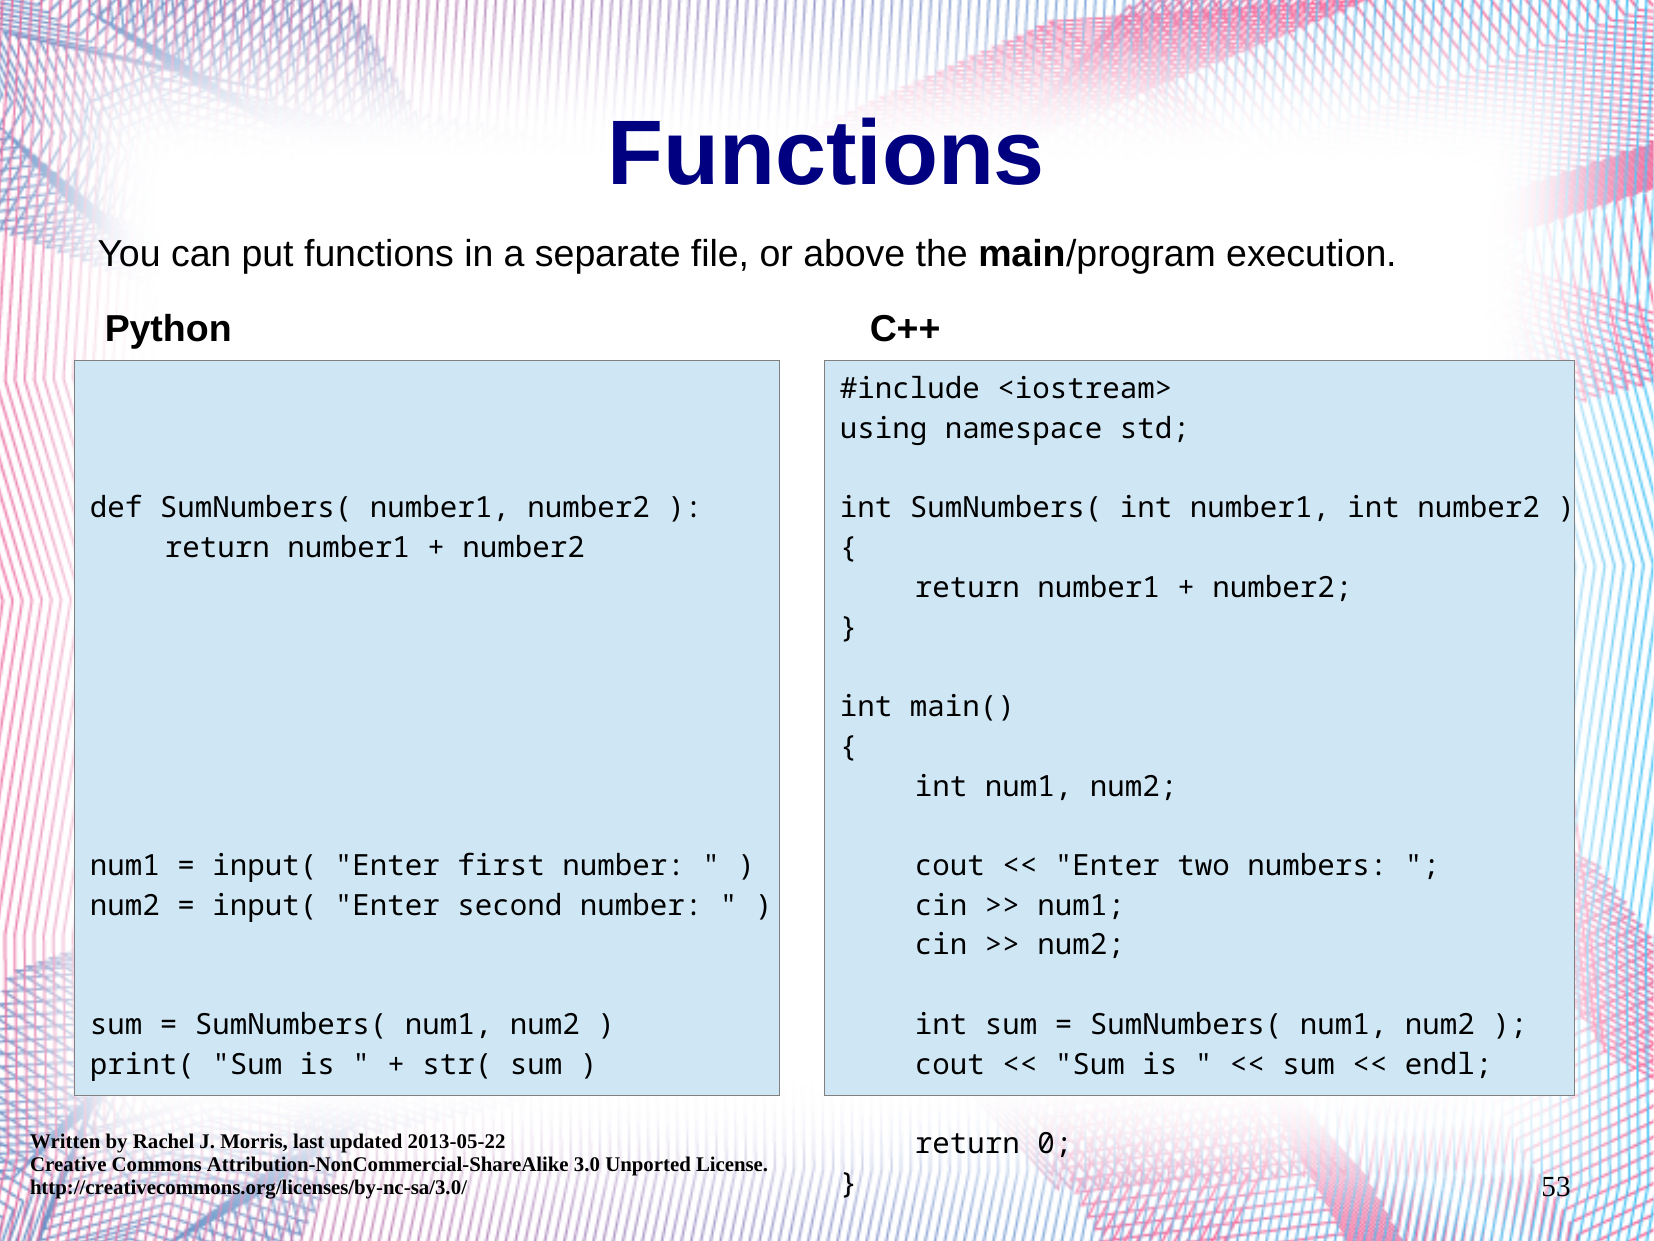

# Functions
You can put functions in a separate file, or above the main/program execution.
Python
C++
def SumNumbers( number1, number2 ):
	return number1 + number2
num1 = input( "Enter first number: " )
num2 = input( "Enter second number: " )
sum = SumNumbers( num1, num2 )
print( "Sum is " + str( sum )
#include <iostream>
using namespace std;
int SumNumbers( int number1, int number2 )
{
	return number1 + number2;
}
int main()
{
	int num1, num2;
	cout << "Enter two numbers: ";
	cin >> num1;
	cin >> num2;
	int sum = SumNumbers( num1, num2 );
	cout << "Sum is " << sum << endl;
	return 0;
}
53